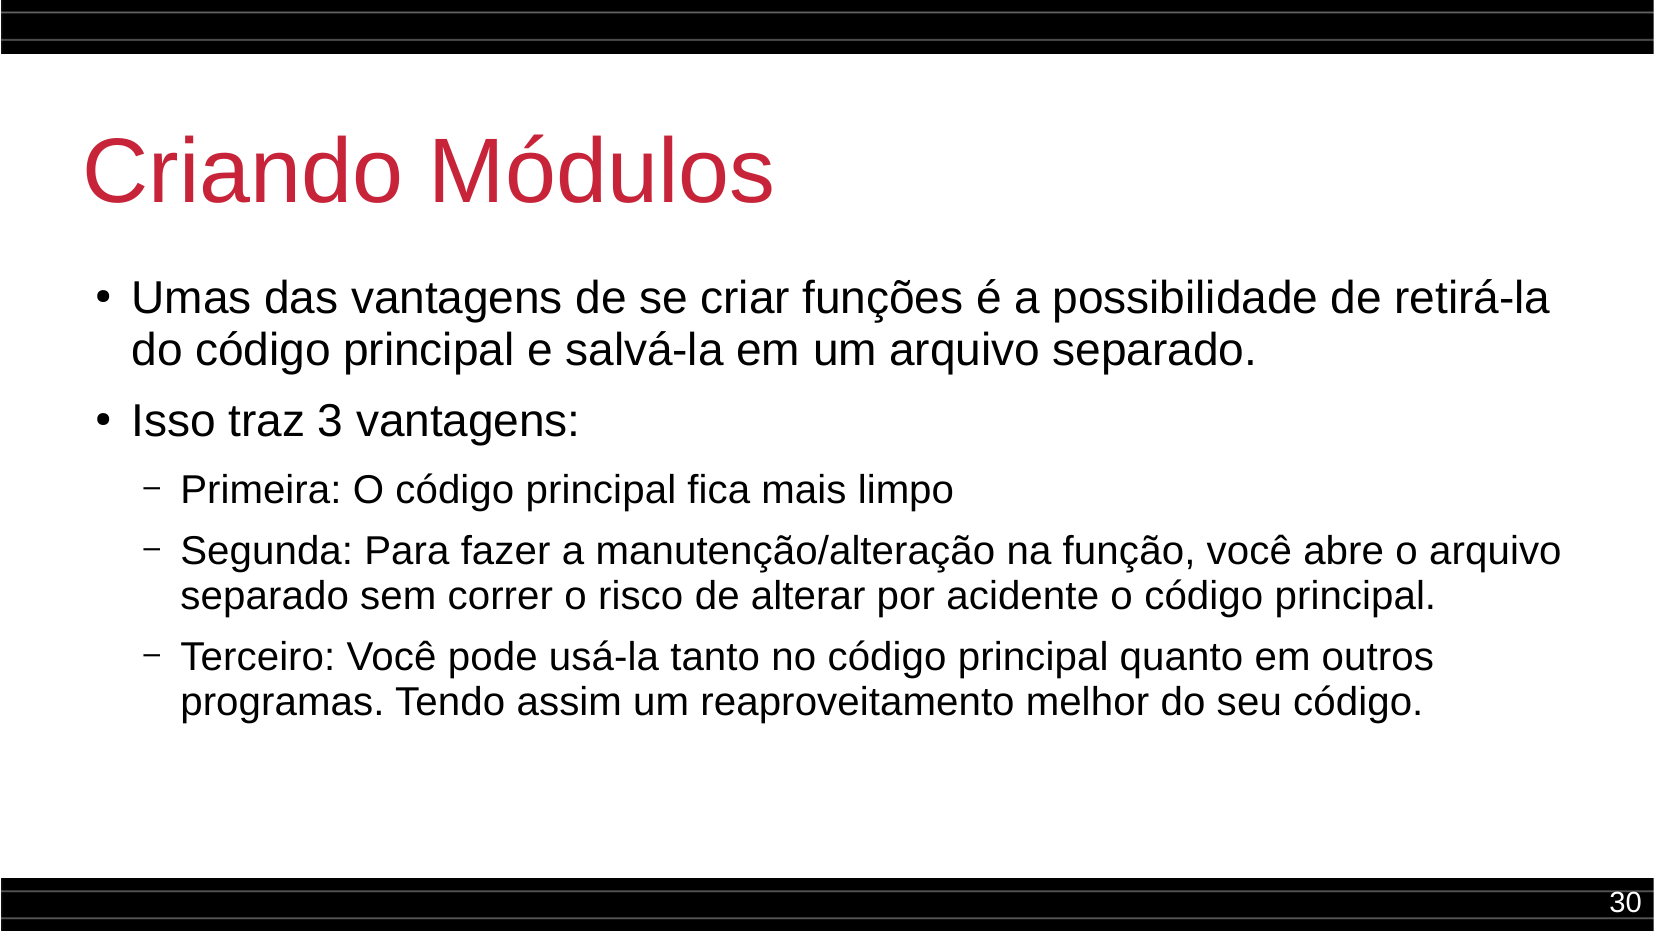

# Criando Módulos
Umas das vantagens de se criar funções é a possibilidade de retirá-la do código principal e salvá-la em um arquivo separado.
Isso traz 3 vantagens:
Primeira: O código principal fica mais limpo
Segunda: Para fazer a manutenção/alteração na função, você abre o arquivo separado sem correr o risco de alterar por acidente o código principal.
Terceiro: Você pode usá-la tanto no código principal quanto em outros programas. Tendo assim um reaproveitamento melhor do seu código.